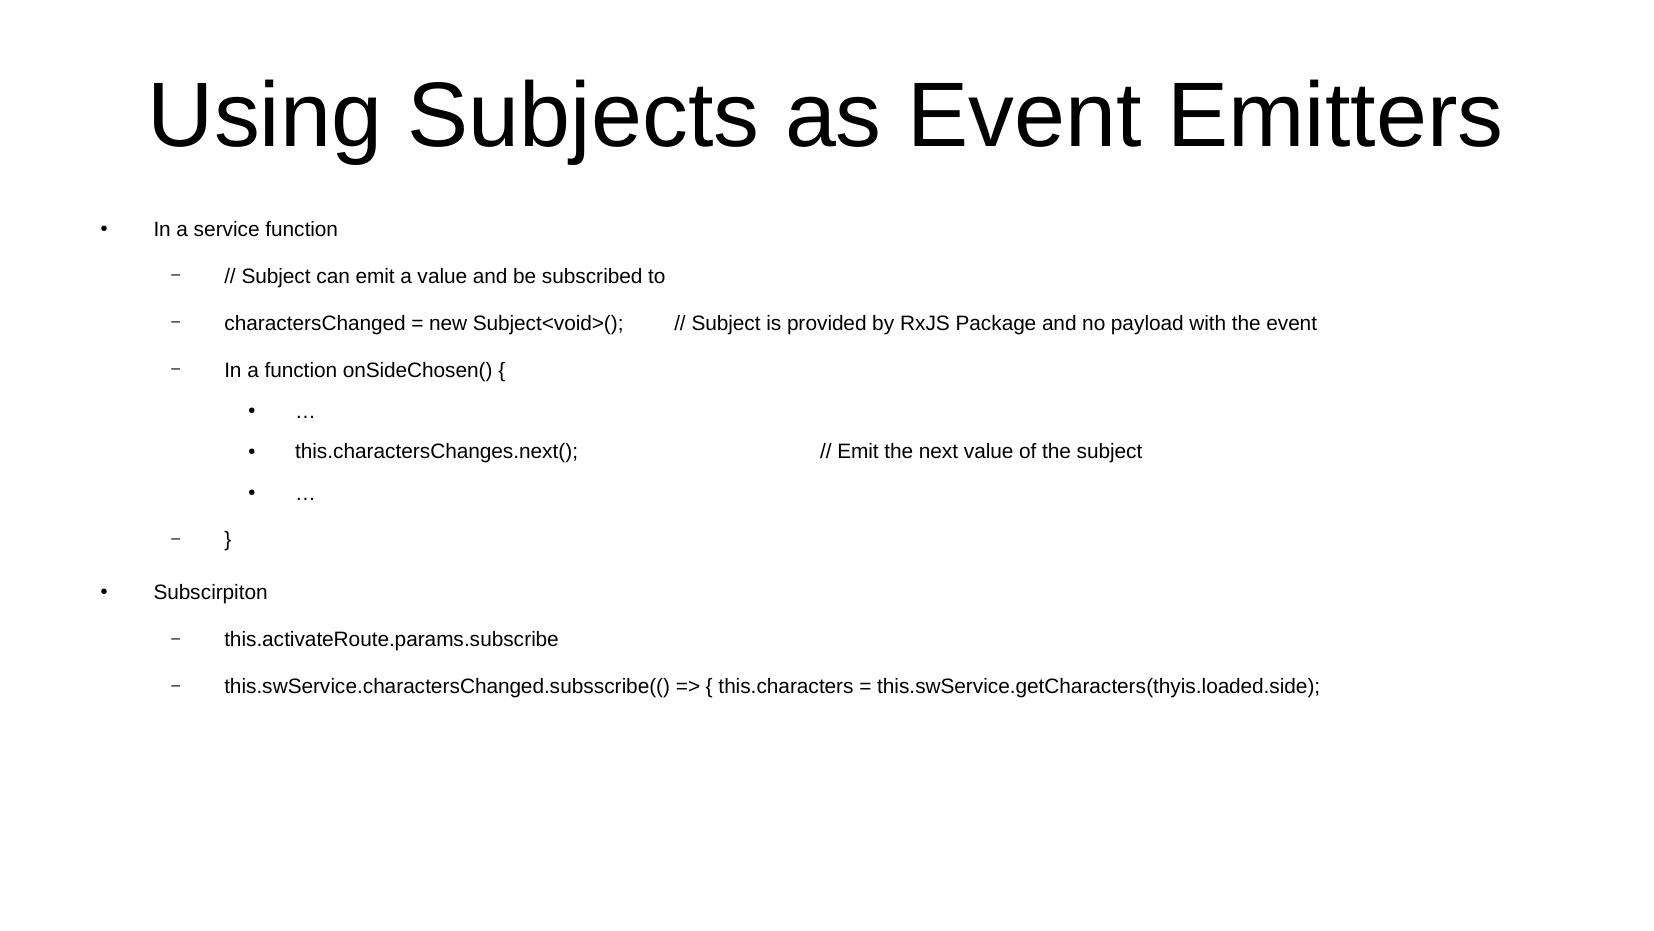

# Using Subjects as Event Emitters
In a service function
// Subject can emit a value and be subscribed to
charactersChanged = new Subject<void>();	// Subject is provided by RxJS Package and no payload with the event
In a function onSideChosen() {
…
this.charactersChanges.next();				// Emit the next value of the subject
…
}
Subscirpiton
this.activateRoute.params.subscribe
this.swService.charactersChanged.subsscribe(() => { this.characters = this.swService.getCharacters(thyis.loaded.side);